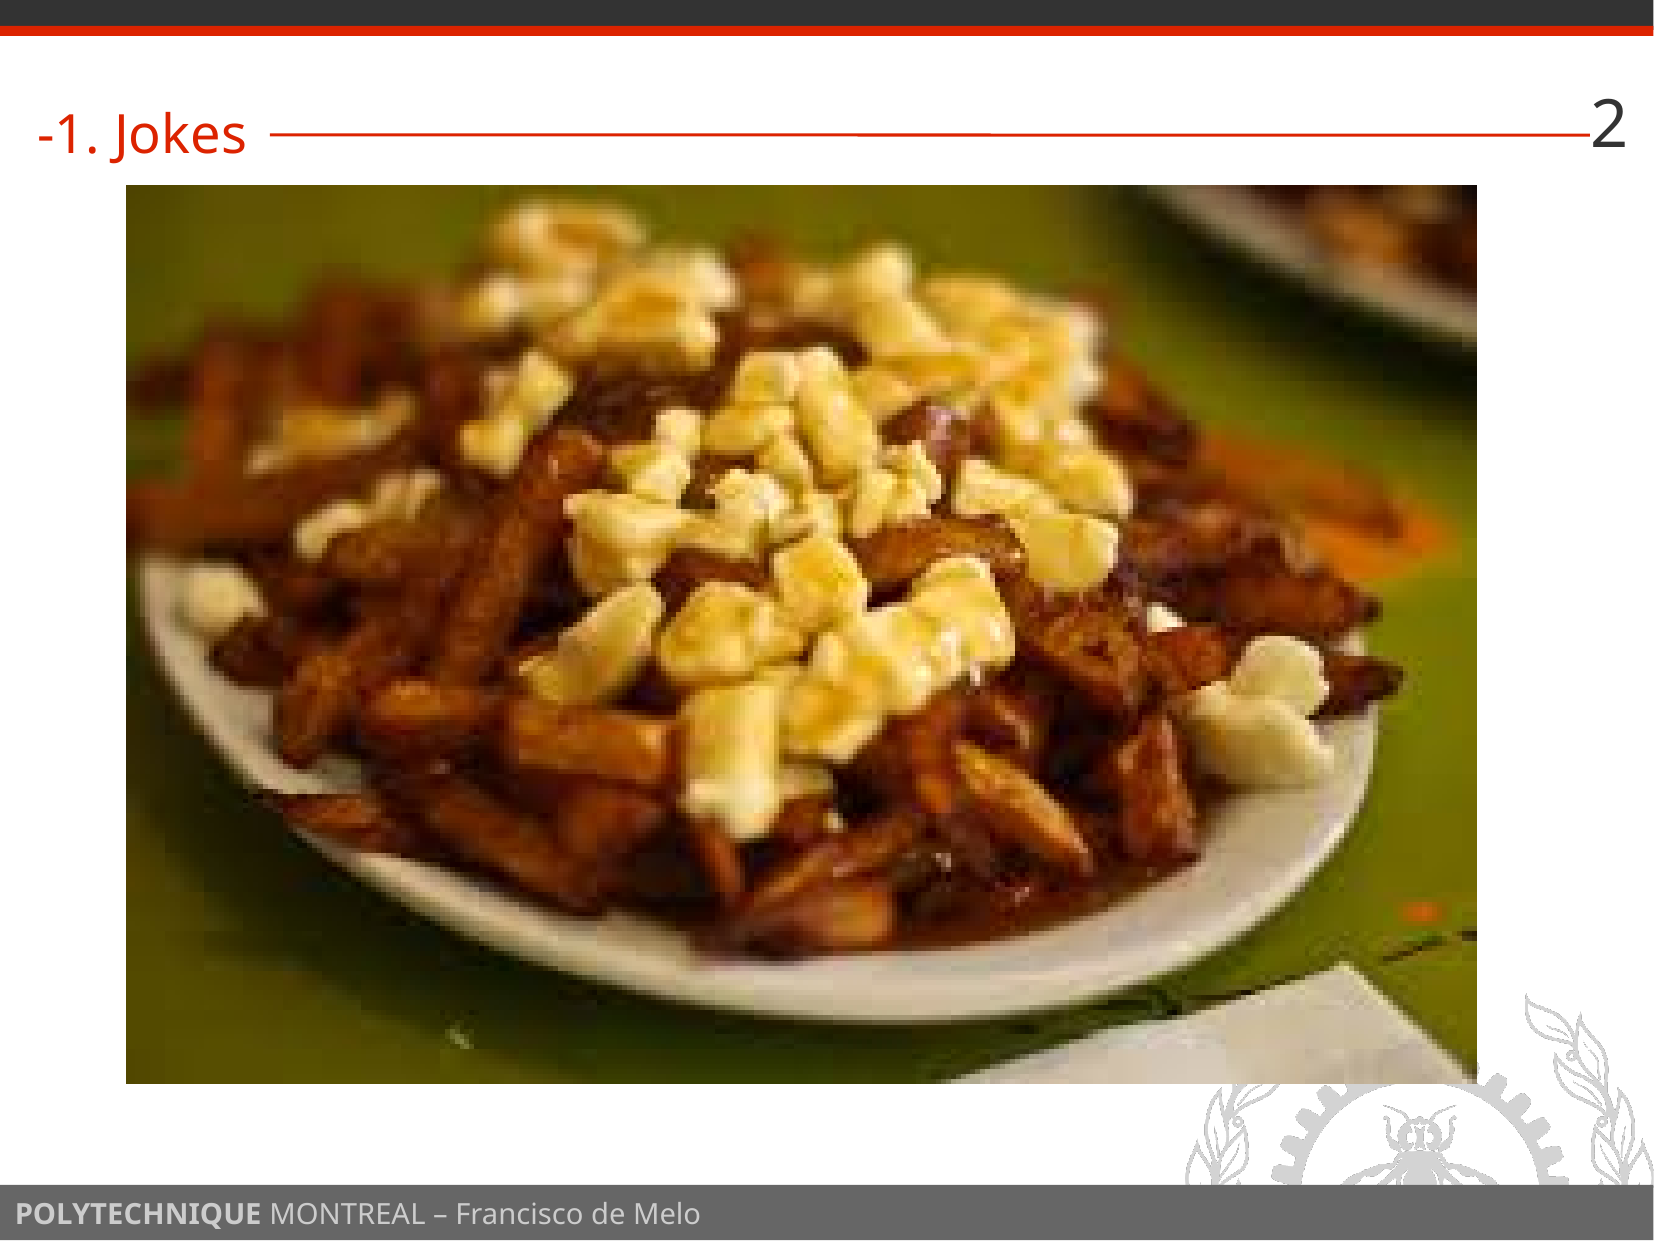

2
-1. Jokes
Poutine
Diadema
I’m sorry/desole
I actually lost my stick drive
POLYTECHNIQUE MONTREAL – Francisco de Melo